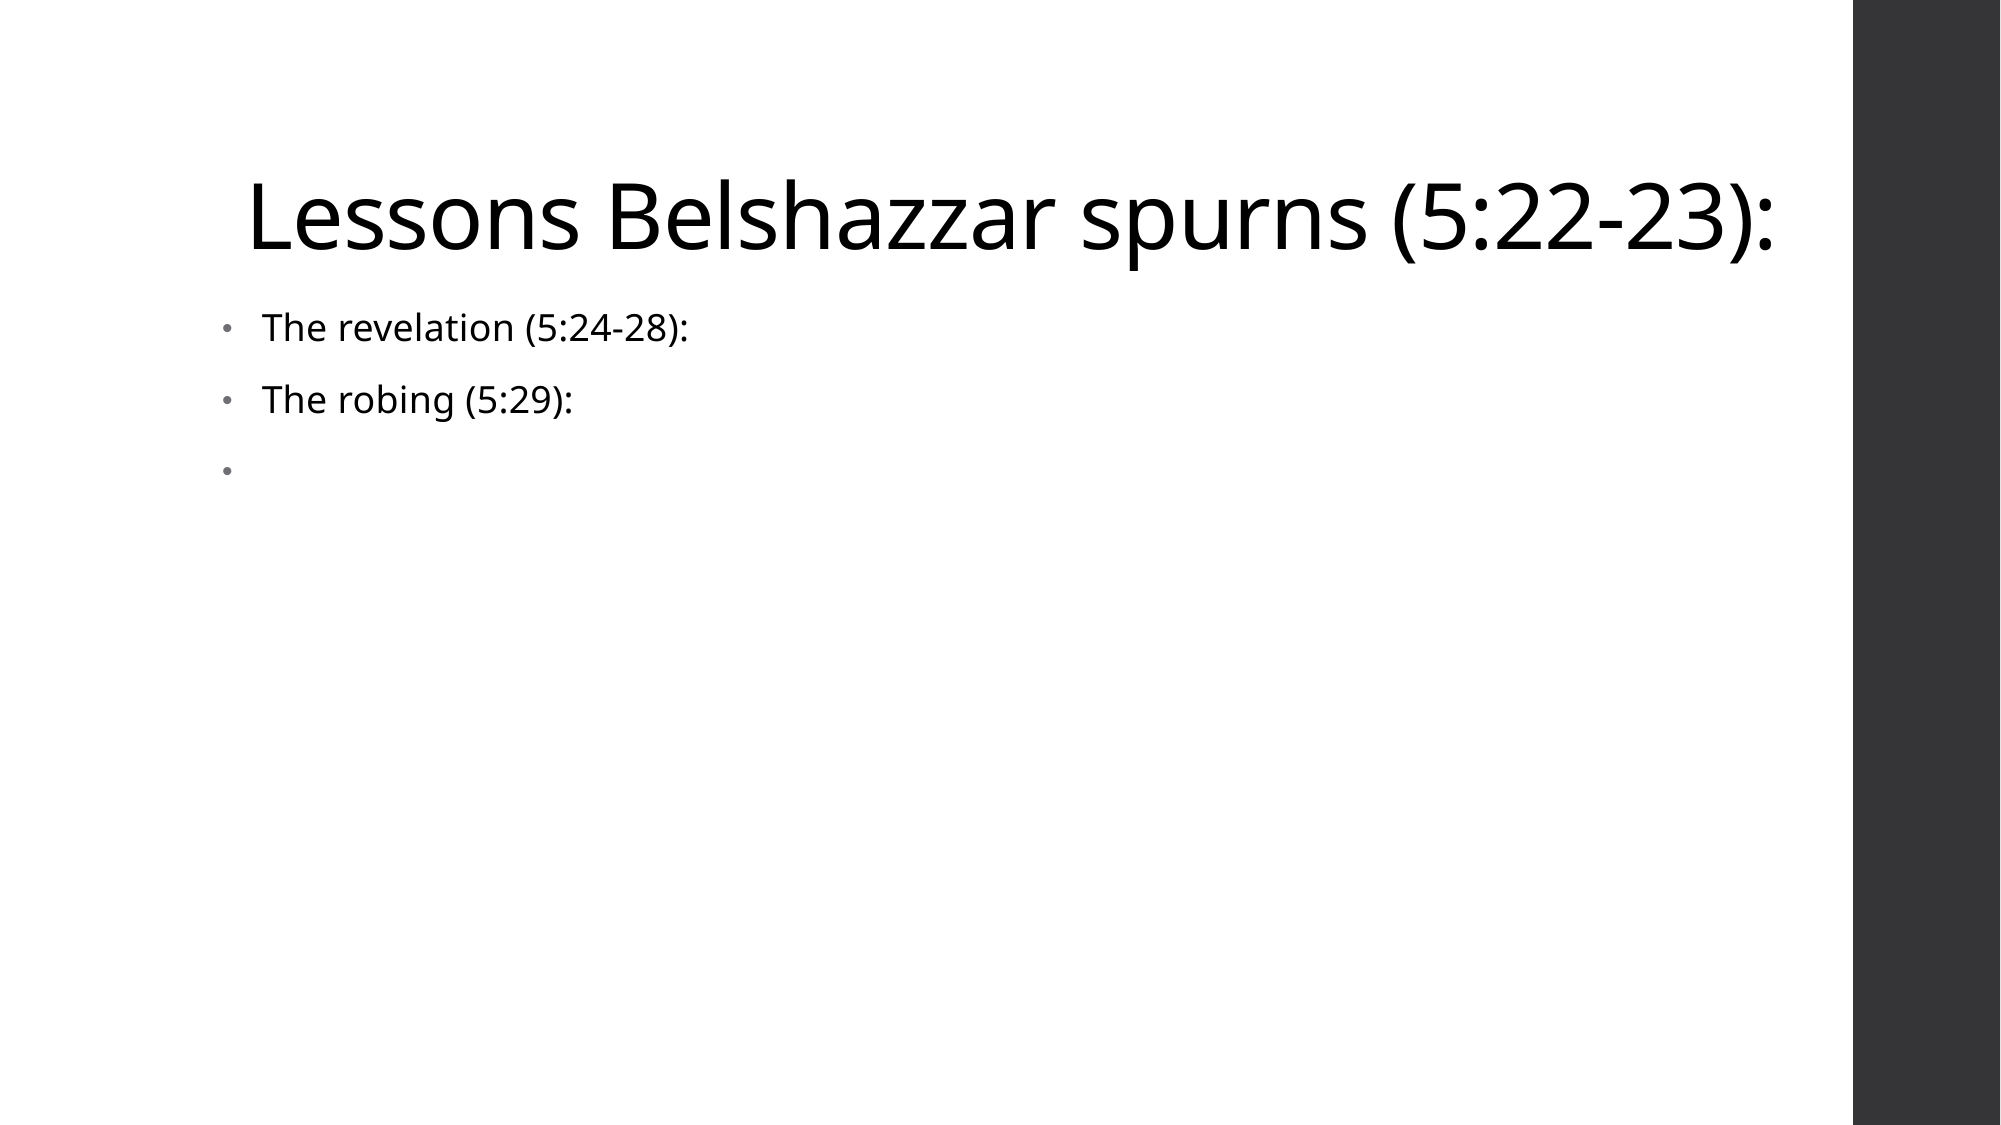

# Lessons Belshazzar spurns (5:22-23):
 The revelation (5:24-28):
 The robing (5:29):